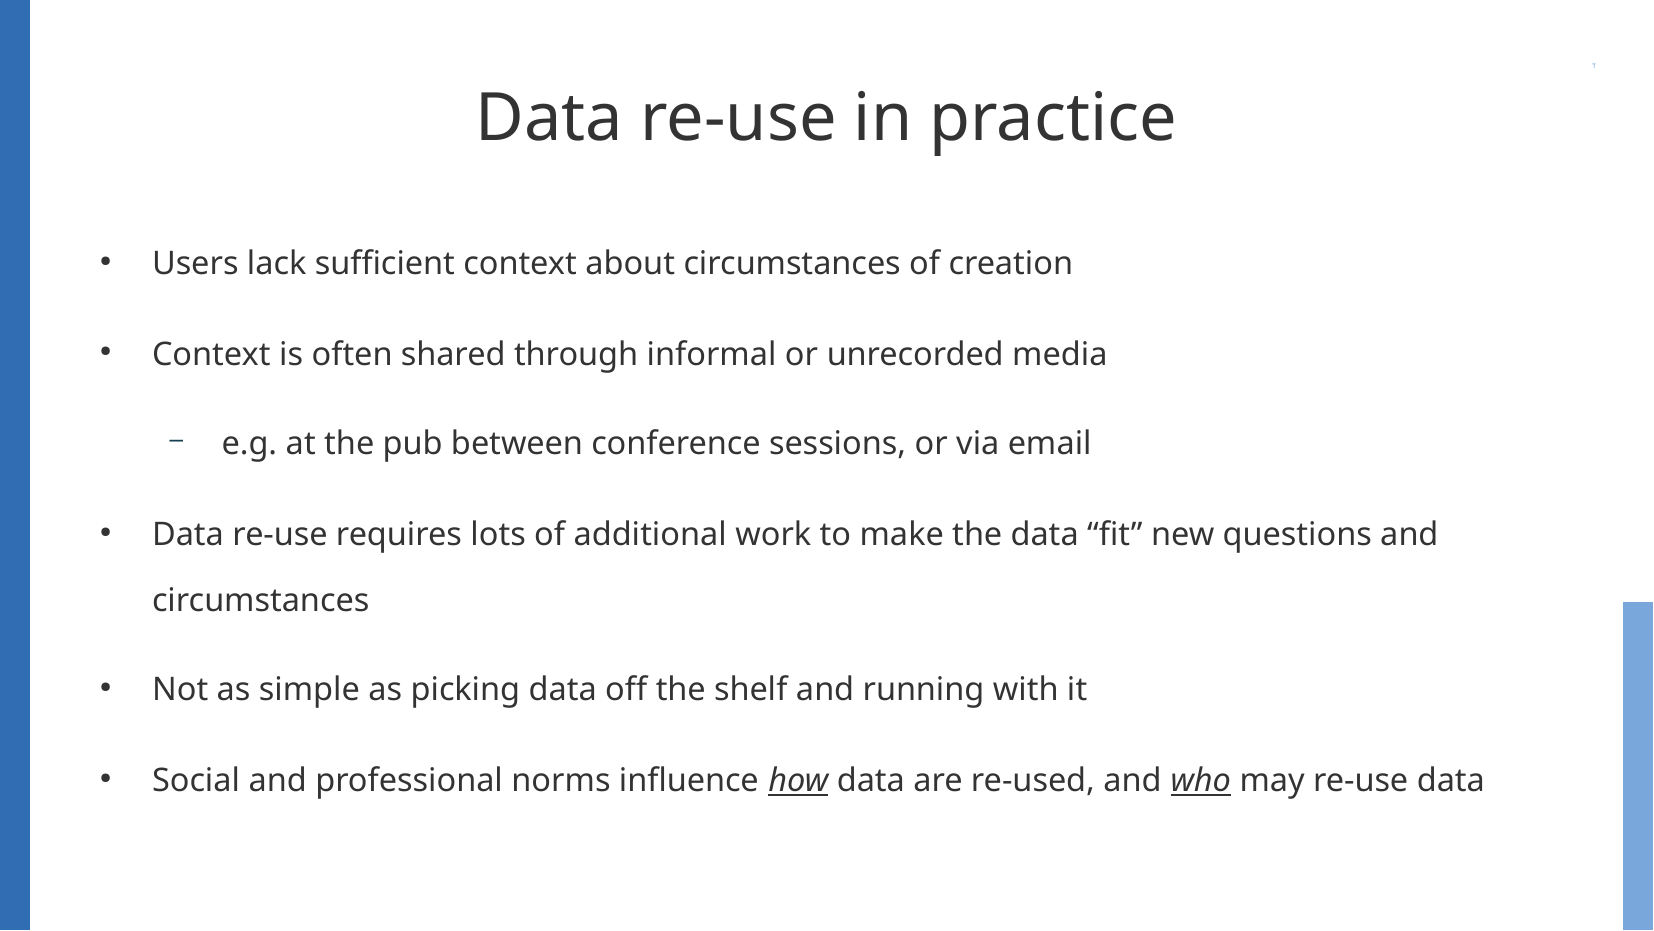

# Data re-use in practice
Users lack sufficient context about circumstances of creation
Context is often shared through informal or unrecorded media
e.g. at the pub between conference sessions, or via email
Data re-use requires lots of additional work to make the data “fit” new questions and circumstances
Not as simple as picking data off the shelf and running with it
Social and professional norms influence how data are re-used, and who may re-use data